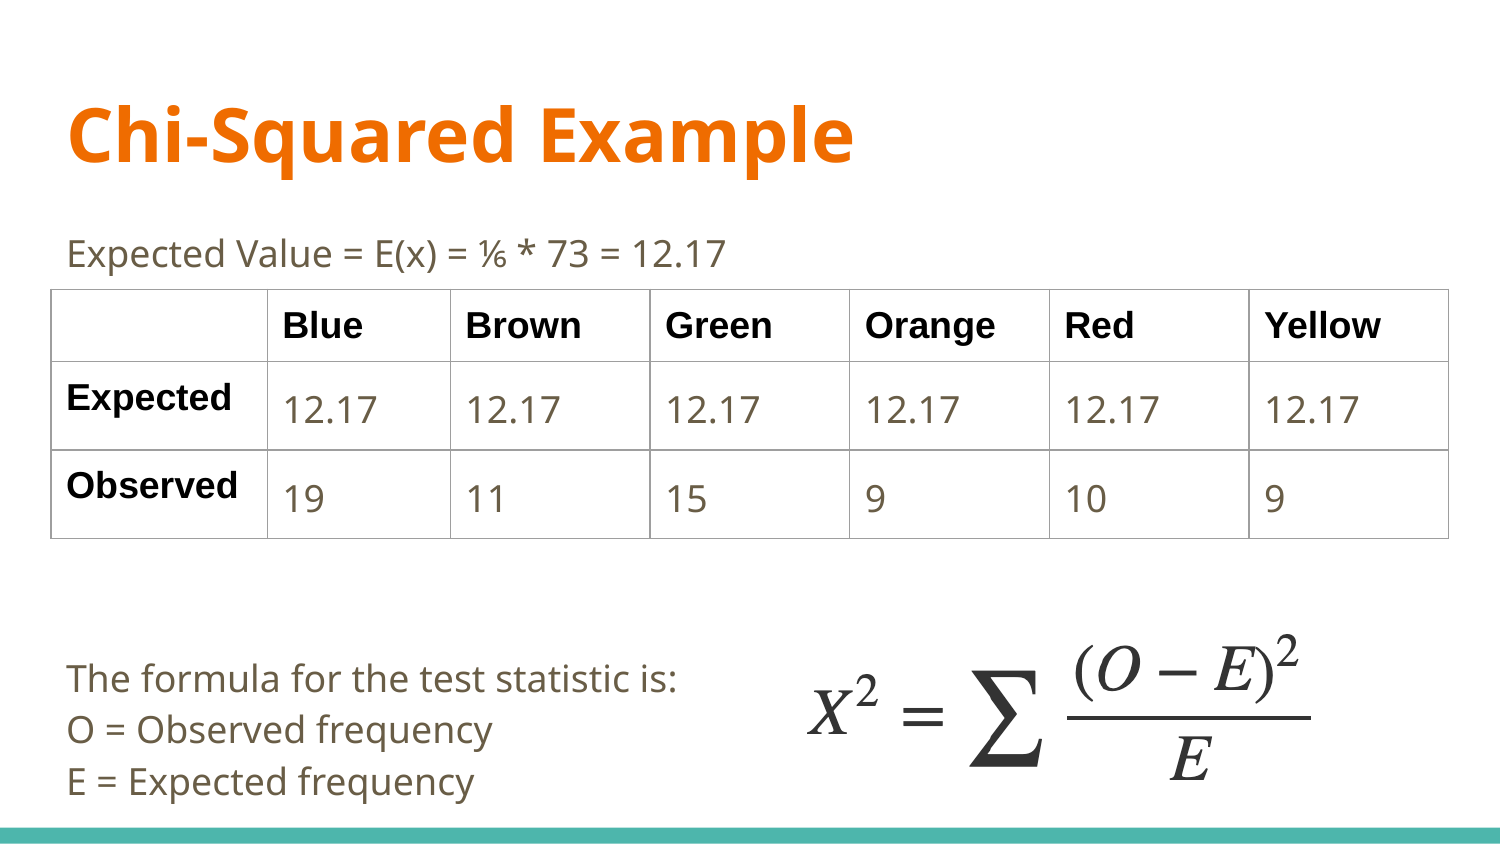

# Chi-Squared Example
Expected Value = E(x) = ⅙ * 73 = 12.17
The formula for the test statistic is:
O = Observed frequency
E = Expected frequency
| | Blue | Brown | Green | Orange | Red | Yellow |
| --- | --- | --- | --- | --- | --- | --- |
| Expected | 12.17 | 12.17 | 12.17 | 12.17 | 12.17 | 12.17 |
| Observed | 19 | 11 | 15 | 9 | 10 | 9 |